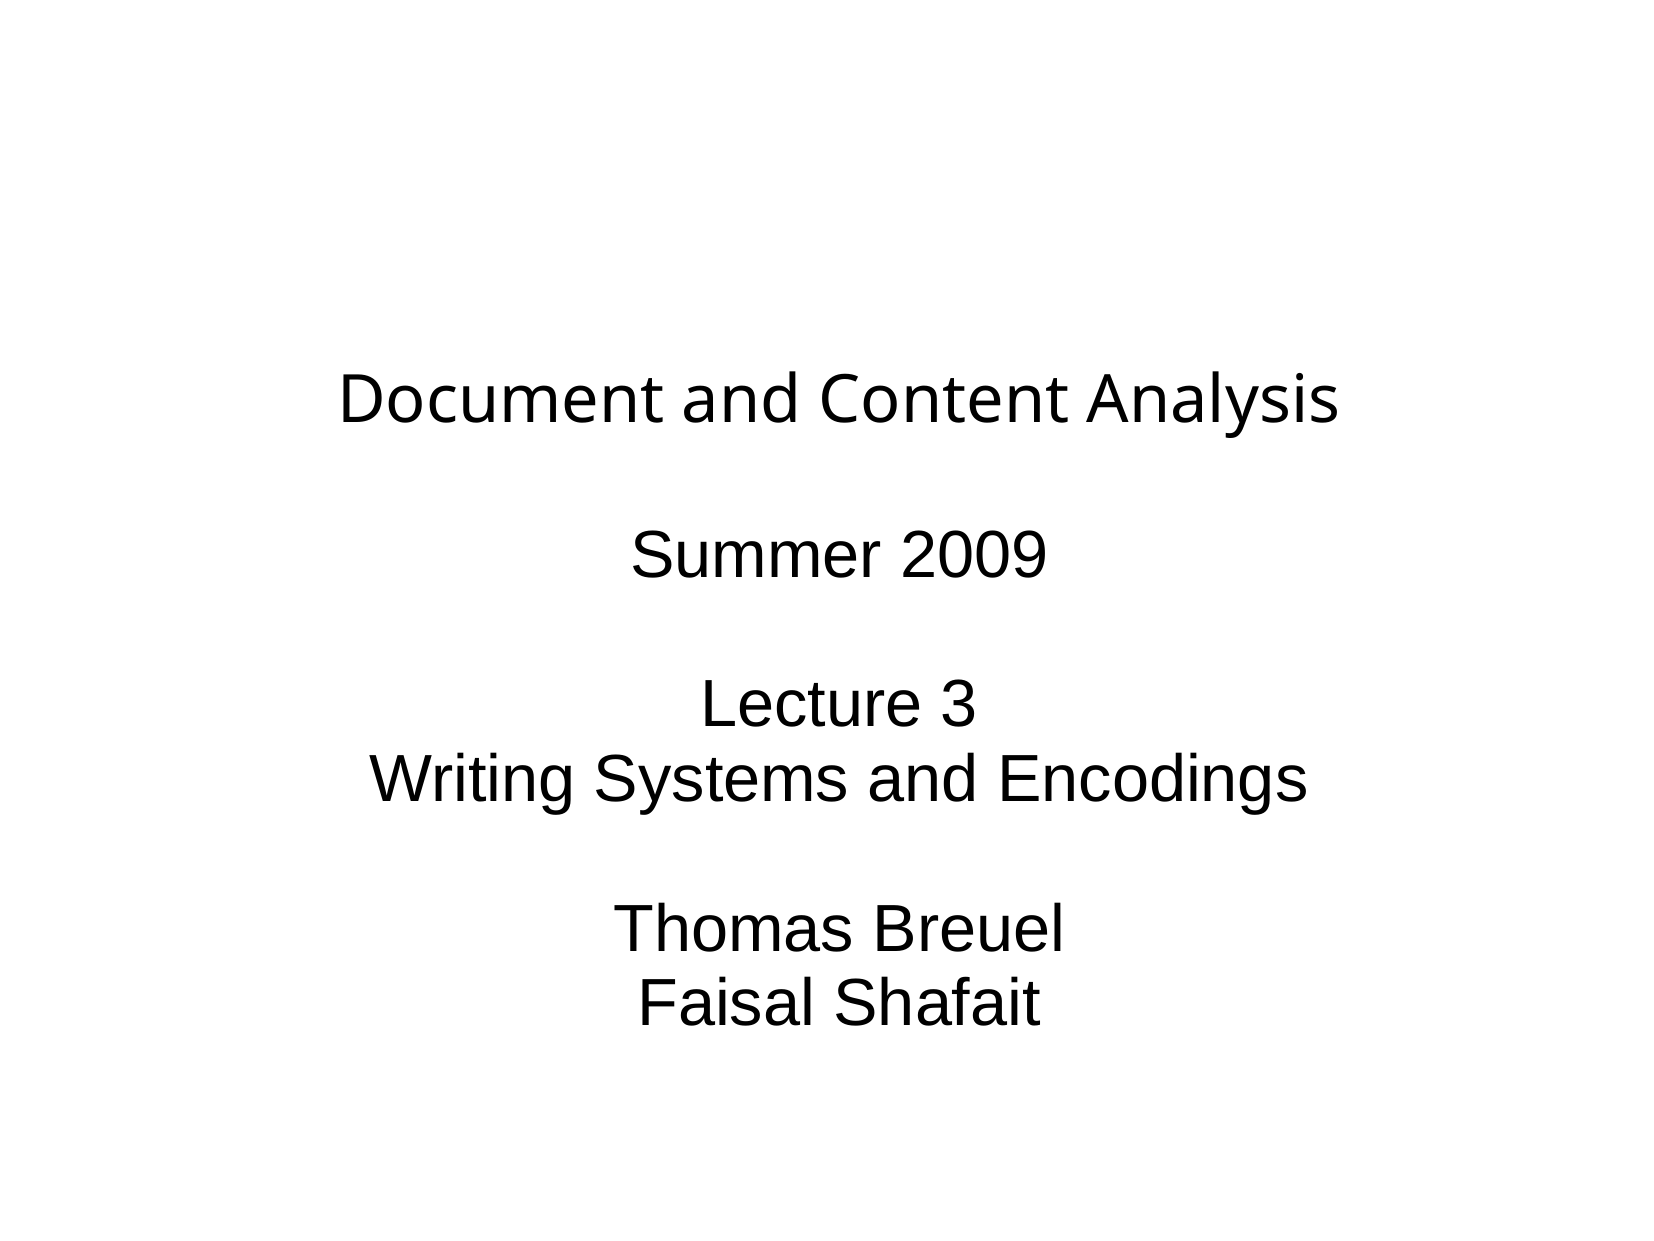

#
Document and Content Analysis
Summer 2009
Lecture 3
Writing Systems and Encodings
Thomas Breuel
Faisal Shafait